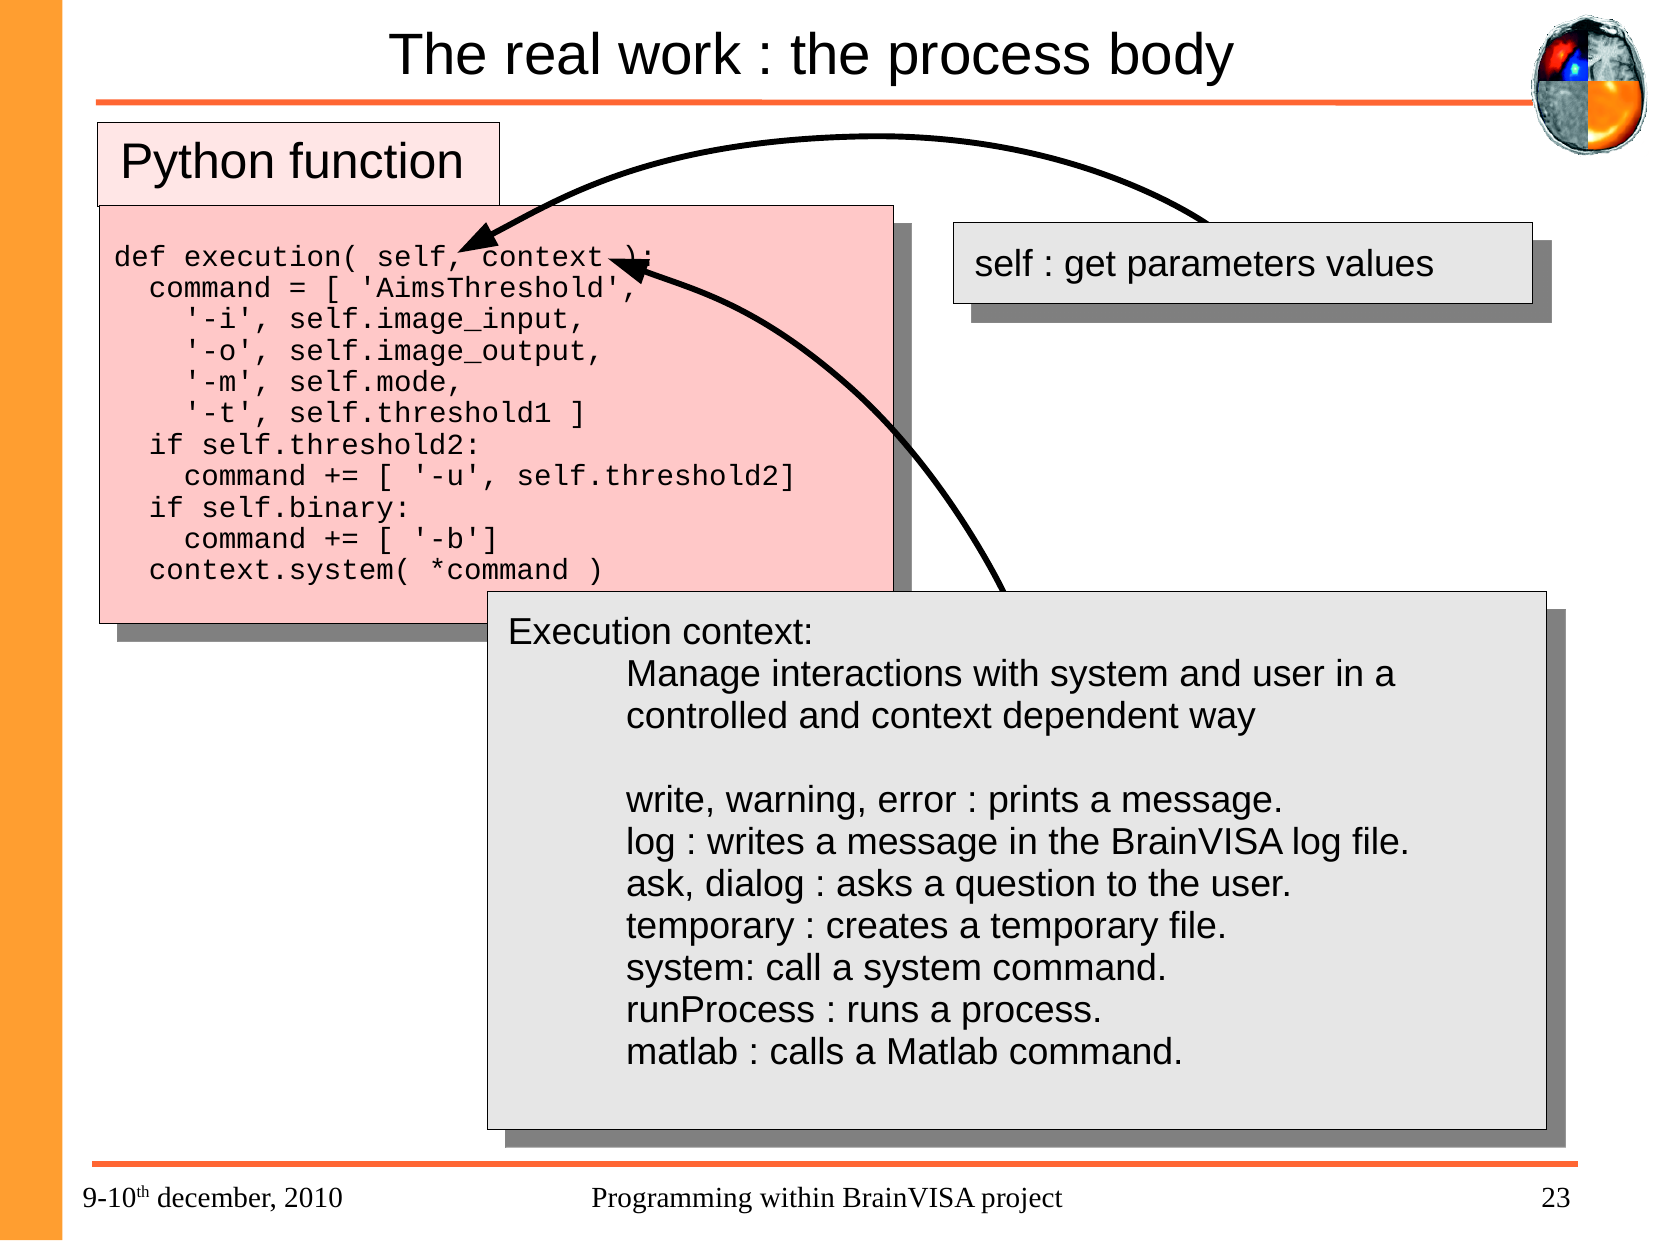

# The real work : the process body
Python function
def execution( self, context ):
 command = [ 'AimsThreshold',
 '-i', self.image_input,
 '-o', self.image_output,
 '-m', self.mode,
 '-t', self.threshold1 ]
 if self.threshold2:
 command += [ '-u', self.threshold2]
 if self.binary:
 command += [ '-b']
 context.system( *command )
self : get parameters values
Execution context:
Manage interactions with system and user in a controlled and context dependent way
write, warning, error : prints a message.
log : writes a message in the BrainVISA log file.
ask, dialog : asks a question to the user.
temporary : creates a temporary file.
system: call a system command.
runProcess : runs a process.
matlab : calls a Matlab command.
23